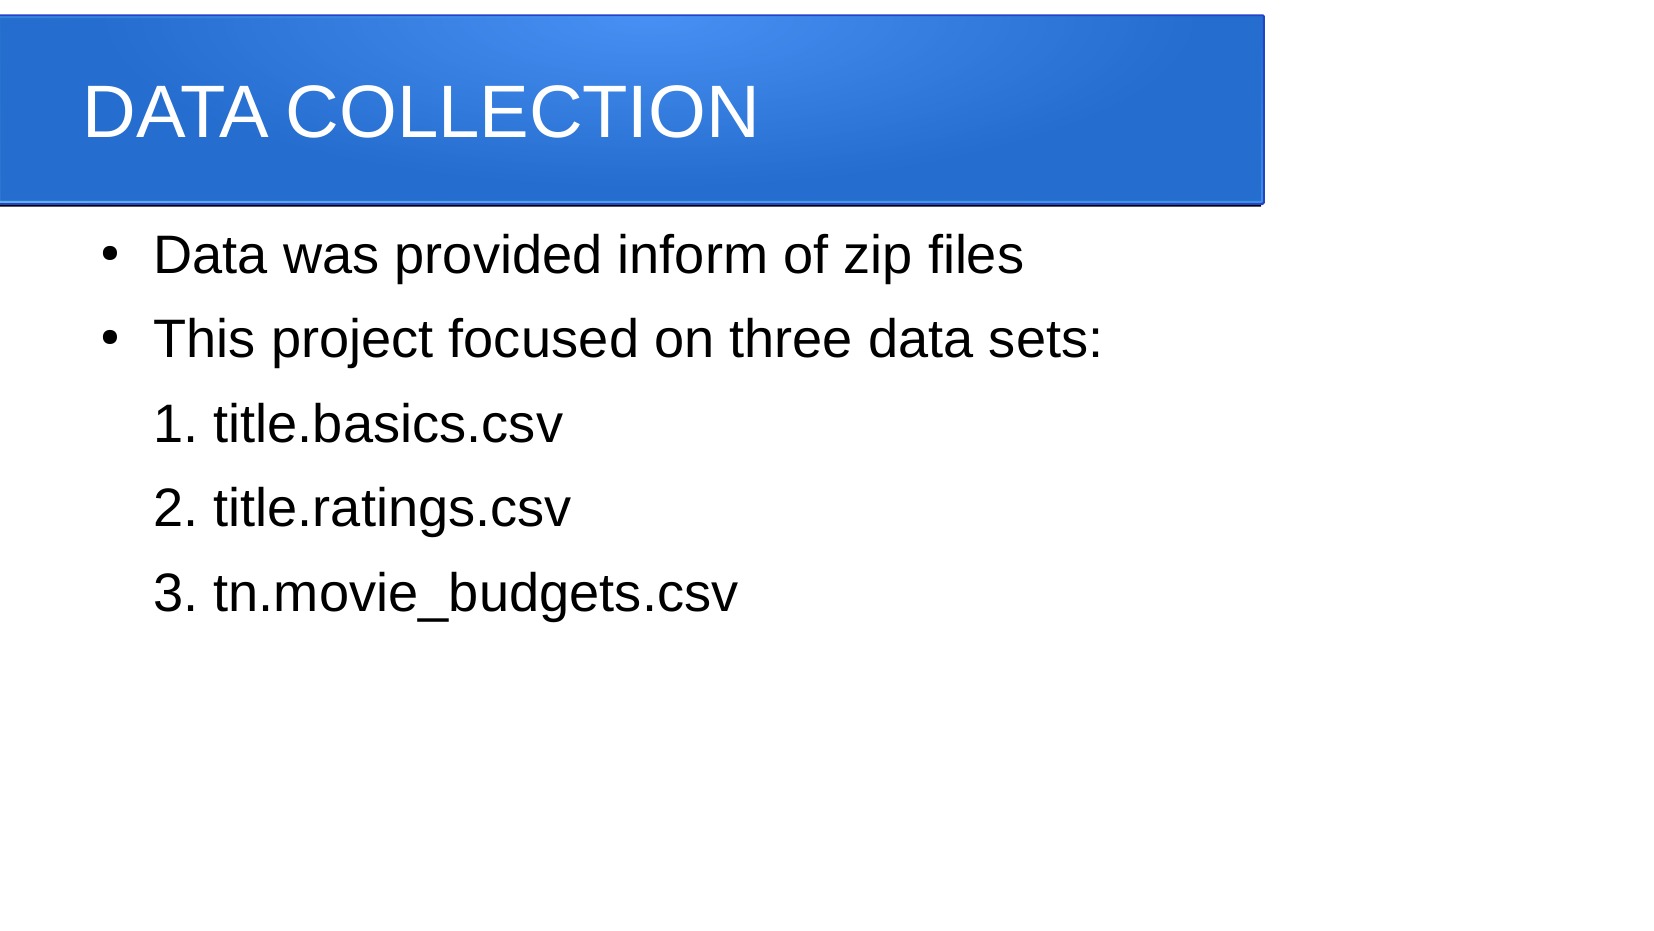

# DATA COLLECTION
Data was provided inform of zip files
This project focused on three data sets:
1. title.basics.csv
2. title.ratings.csv
3. tn.movie_budgets.csv